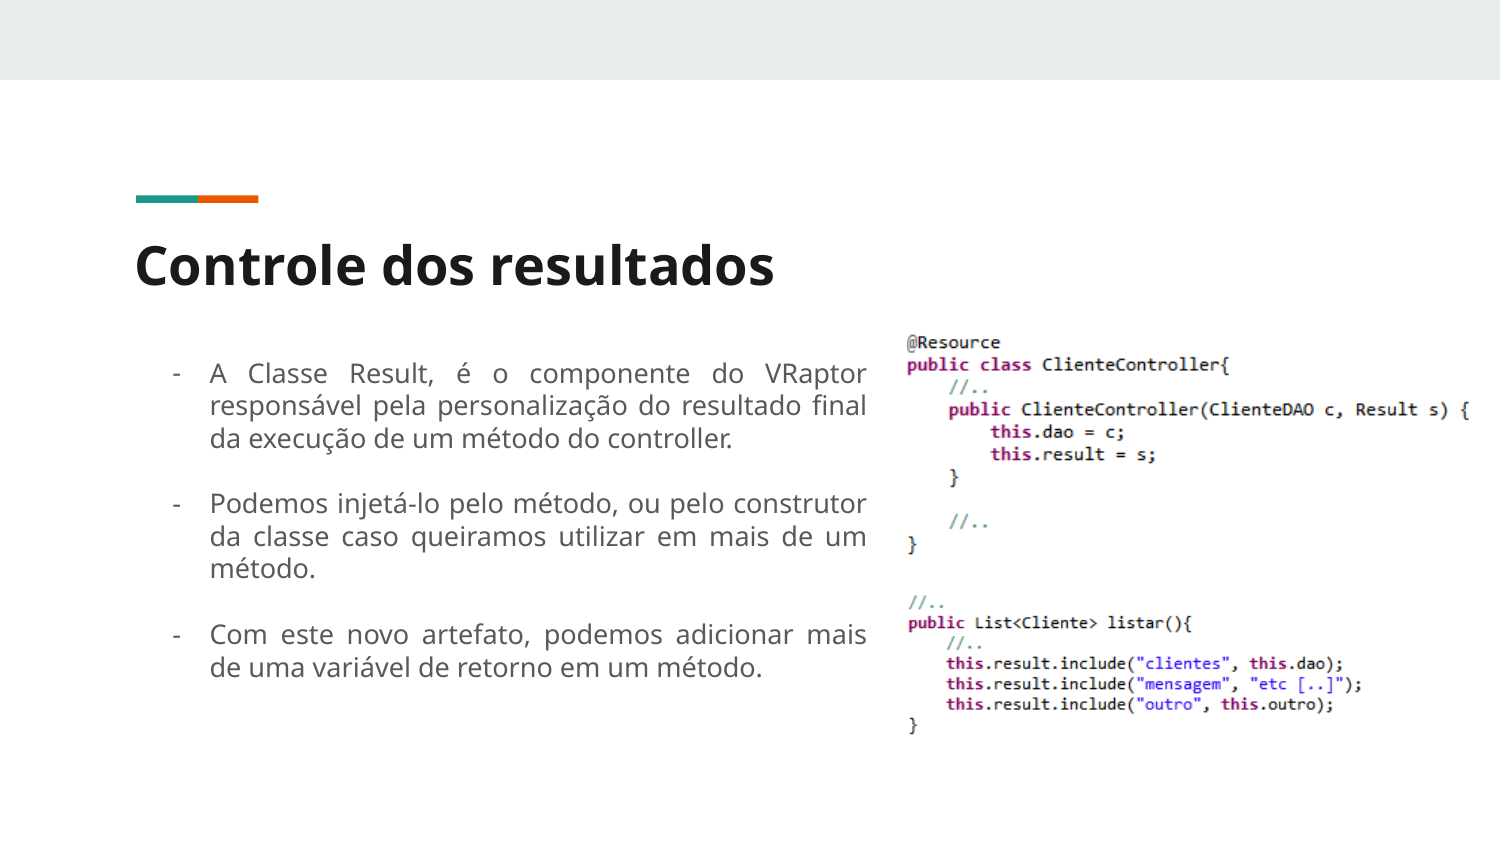

# Controle dos resultados
A Classe Result, é o componente do VRaptor responsável pela personalização do resultado final da execução de um método do controller.
Podemos injetá-lo pelo método, ou pelo construtor da classe caso queiramos utilizar em mais de um método.
Com este novo artefato, podemos adicionar mais de uma variável de retorno em um método.